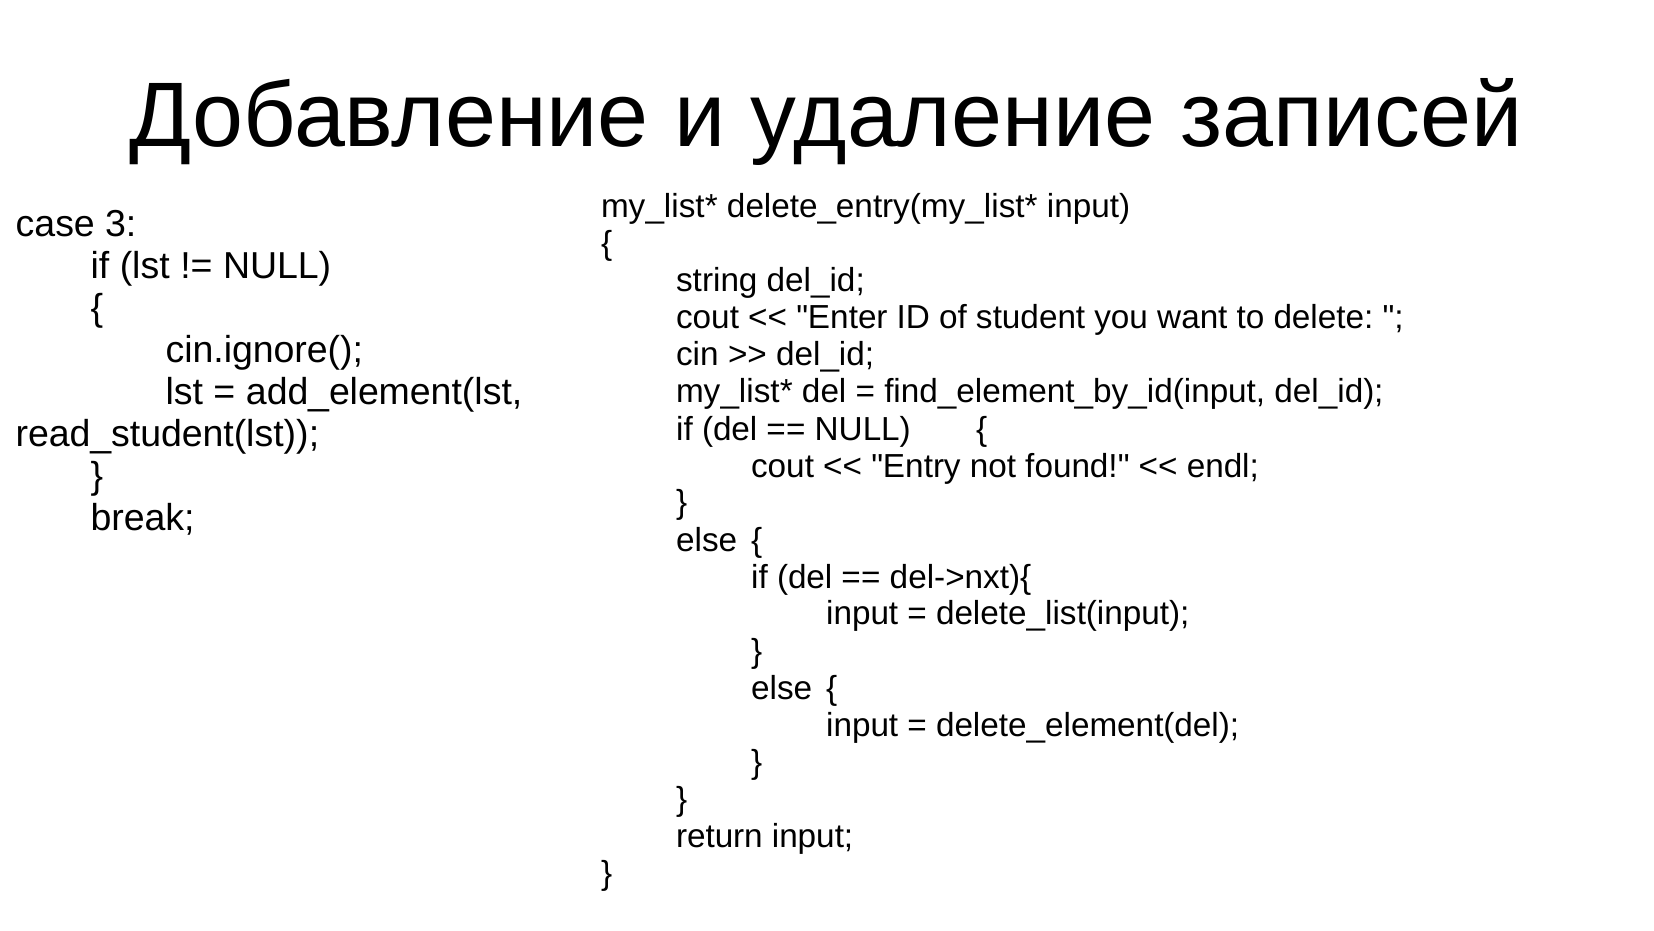

# Добавление и удаление записей
my_list* delete_entry(my_list* input)
{
	string del_id;
	cout << "Enter ID of student you want to delete: ";
	cin >> del_id;
	my_list* del = find_element_by_id(input, del_id);
	if (del == NULL)	{
		cout << "Entry not found!" << endl;
	}
	else	{
		if (del == del->nxt){
			input = delete_list(input);
		}
		else	{
			input = delete_element(del);
		}
	}
	return input;
}
case 3:
	if (lst != NULL)
	{
		cin.ignore();
		lst = add_element(lst, read_student(lst));
	}
	break;